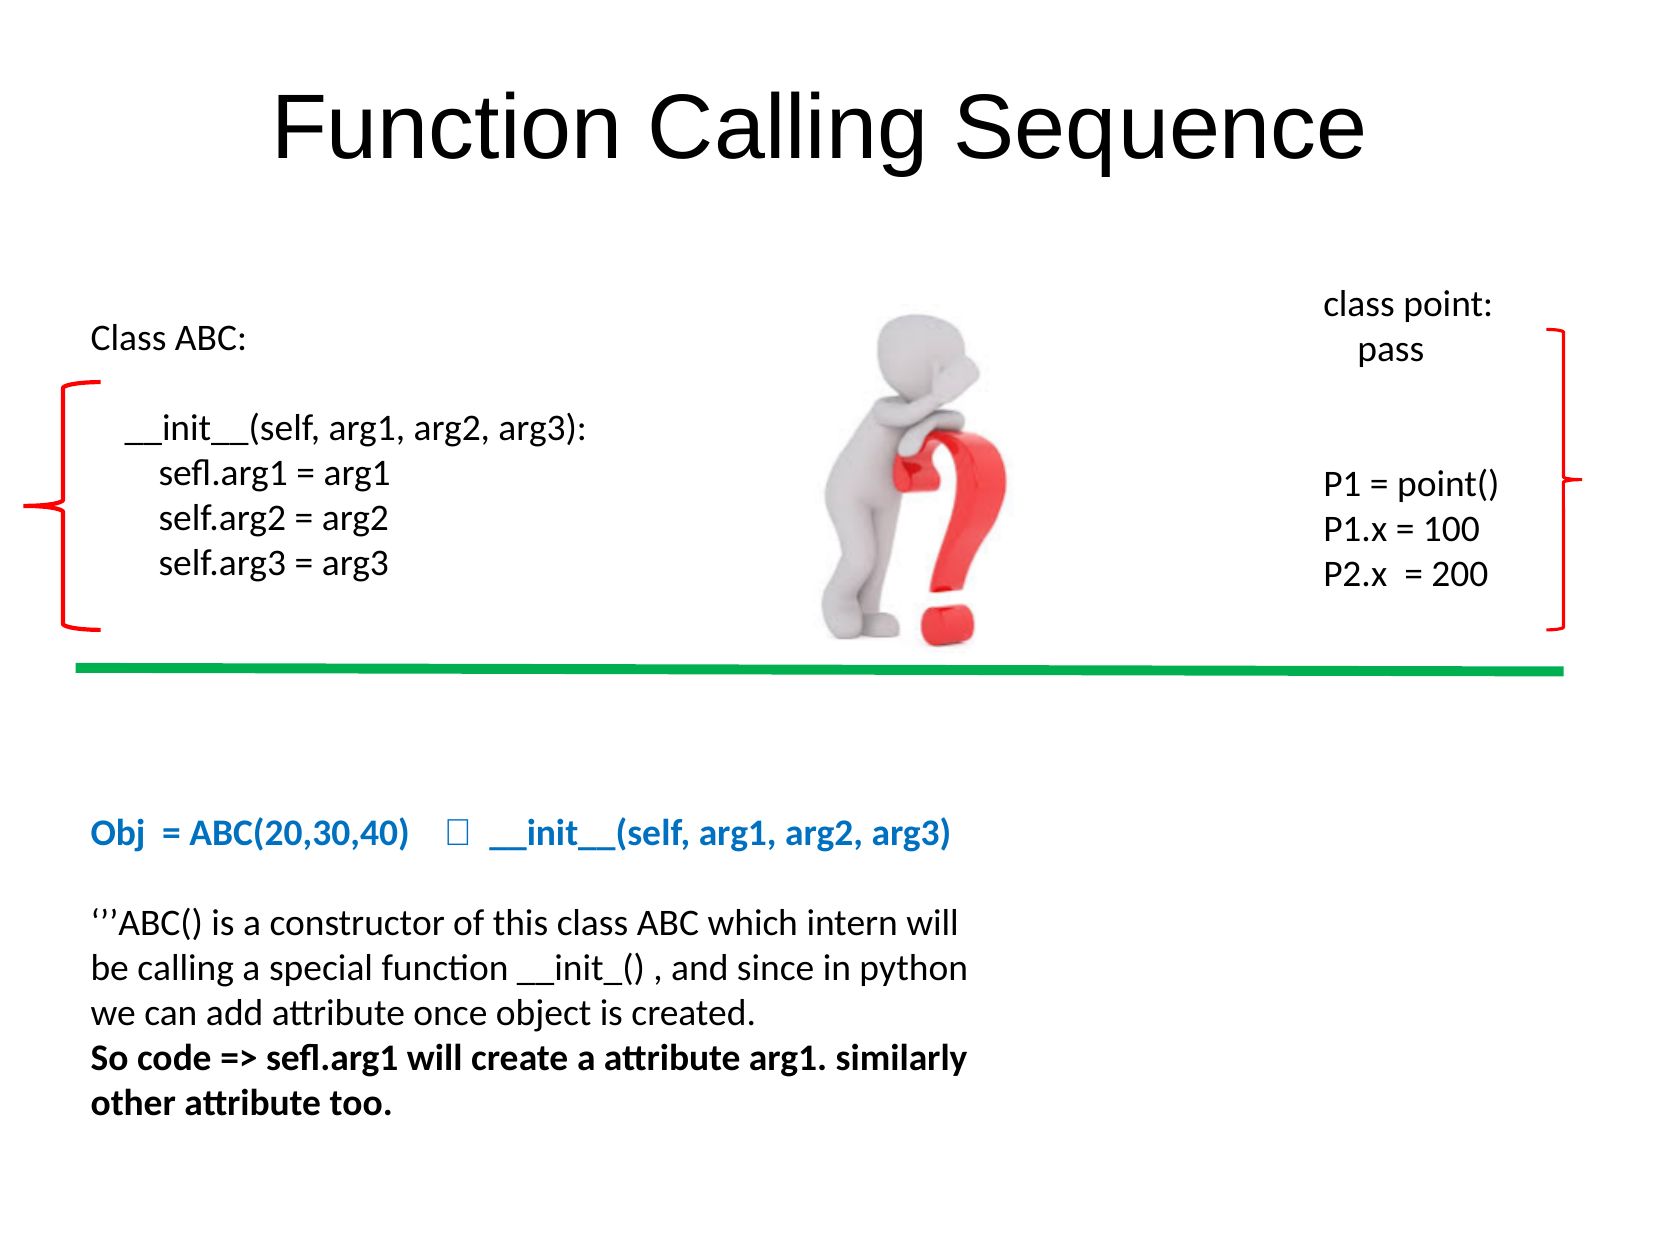

Function Calling Sequence
class point:
 pass
P1 = point()
P1.x = 100
P2.x = 200
Class ABC:
 __init__(self, arg1, arg2, arg3):
 sefl.arg1 = arg1
 self.arg2 = arg2
 self.arg3 = arg3
Obj = ABC(20,30,40)  __init__(self, arg1, arg2, arg3)
‘’’ABC() is a constructor of this class ABC which intern will be calling a special function __init_() , and since in python we can add attribute once object is created.
So code => sefl.arg1 will create a attribute arg1. similarly other attribute too.